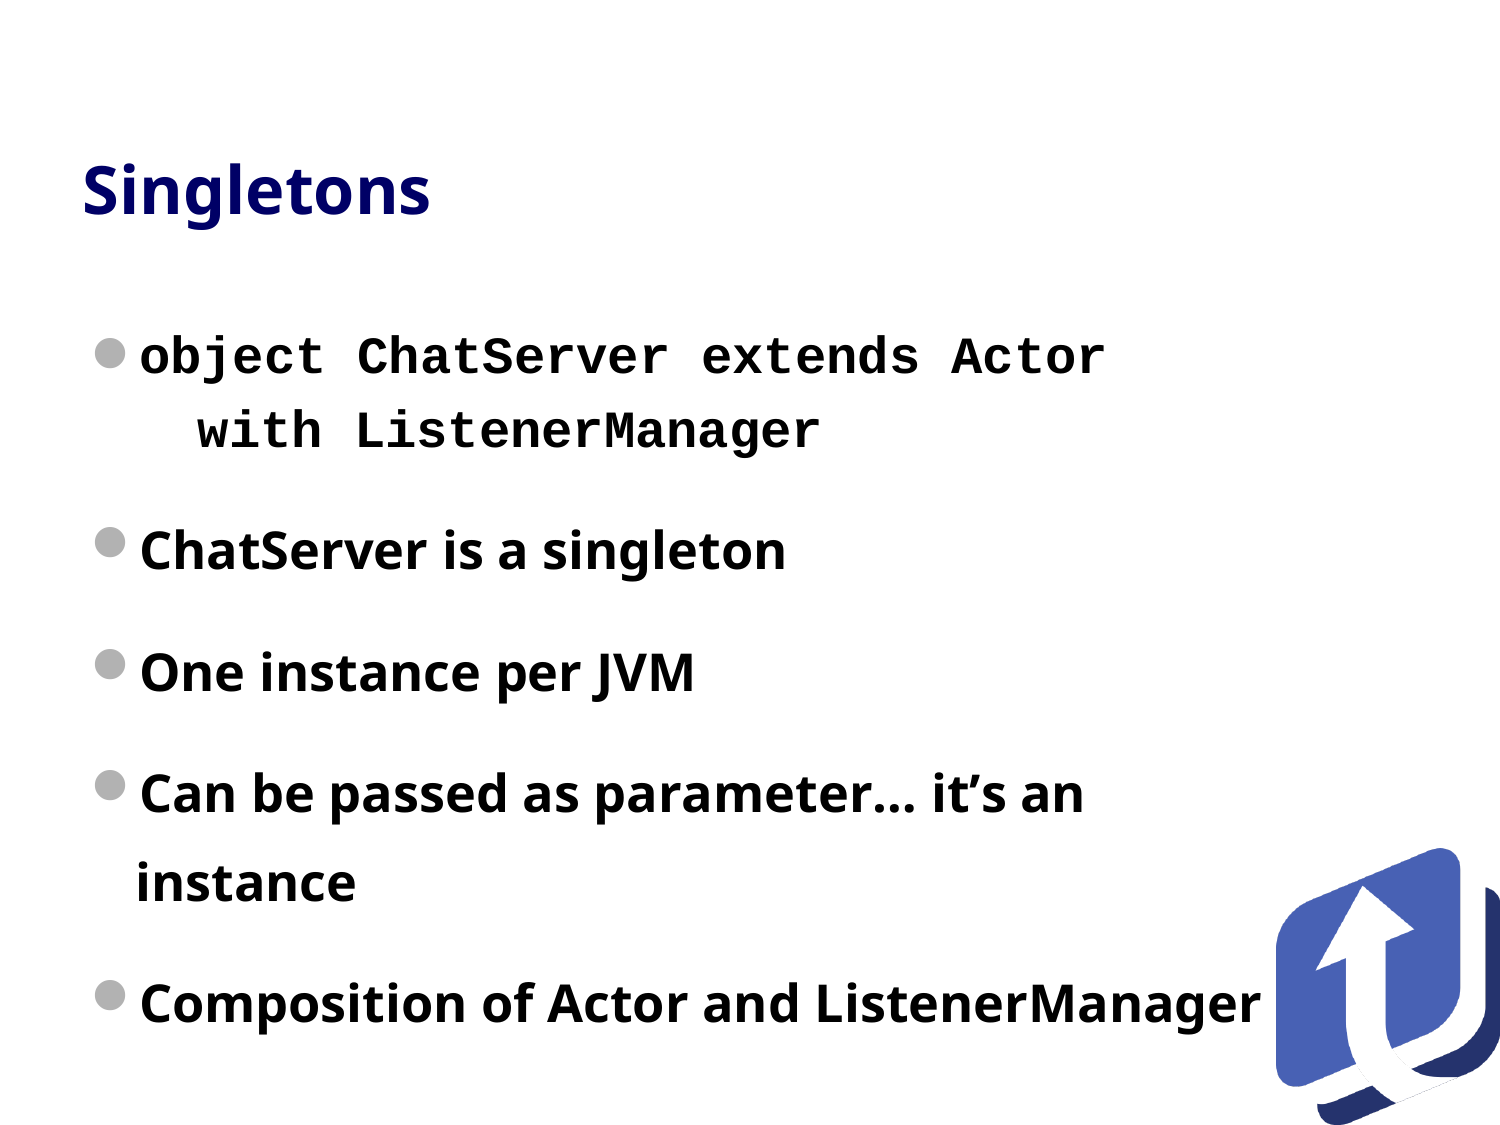

# Singletons
object ChatServer extends Actor
 with ListenerManager
ChatServer is a singleton
One instance per JVM
Can be passed as parameter… it’s an instance
Composition of Actor and ListenerManager